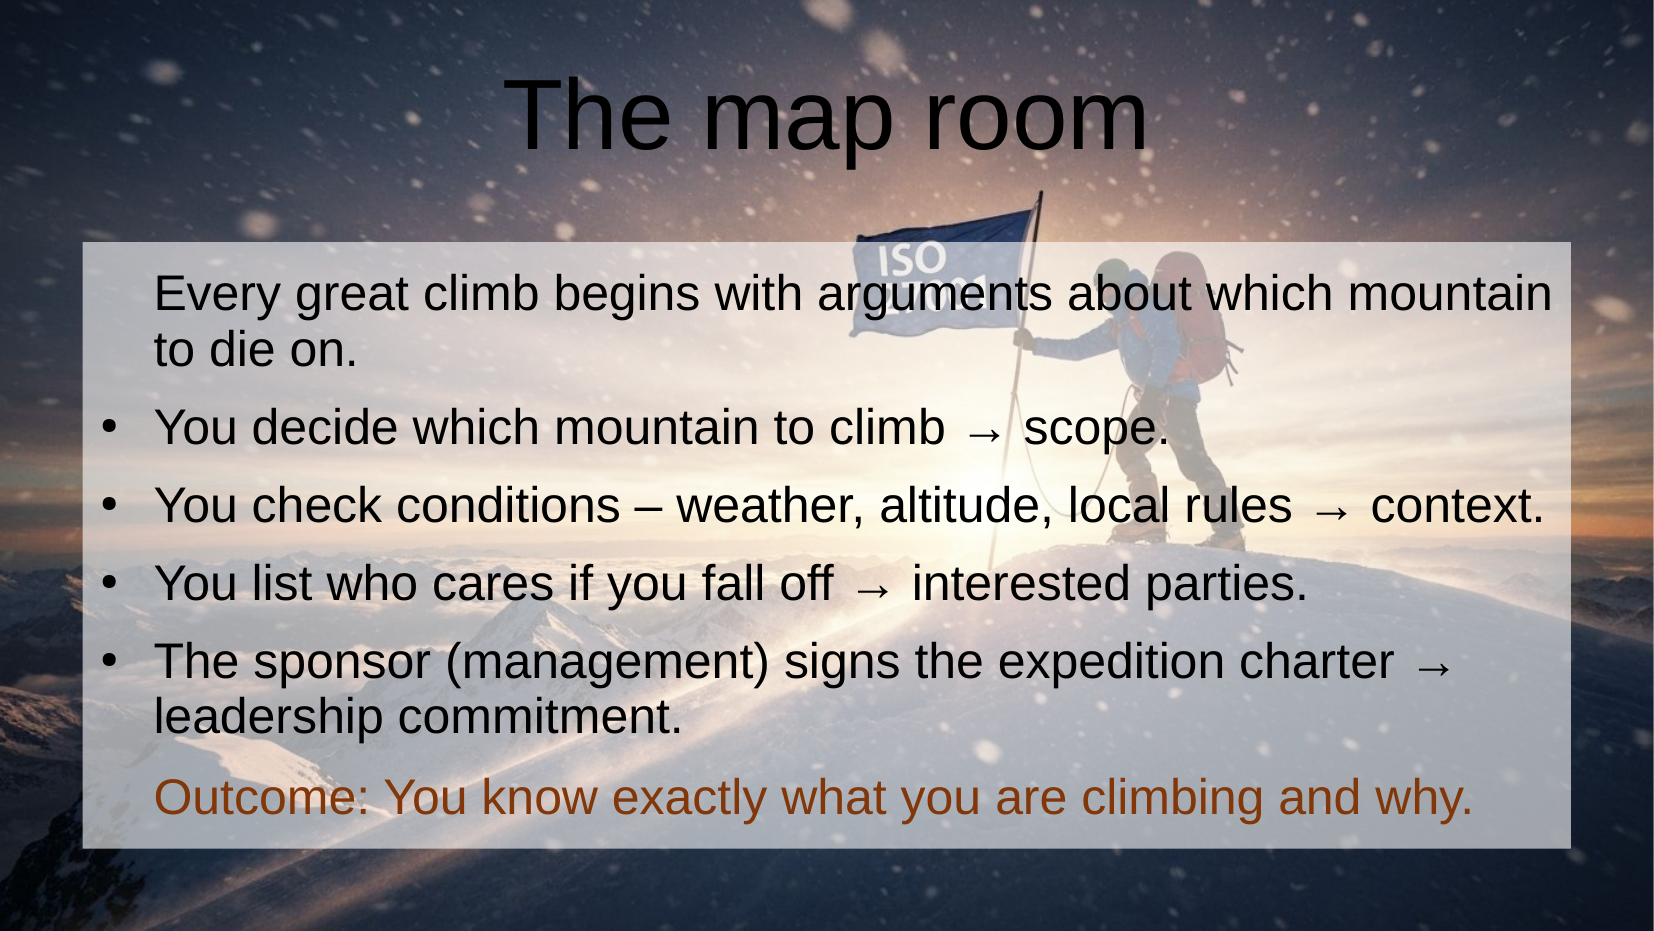

# The map room
Every great climb begins with arguments about which mountain to die on.
You decide which mountain to climb → scope.
You check conditions – weather, altitude, local rules → context.
You list who cares if you fall off → interested parties.
The sponsor (management) signs the expedition charter → leadership commitment.
Outcome: You know exactly what you are climbing and why.